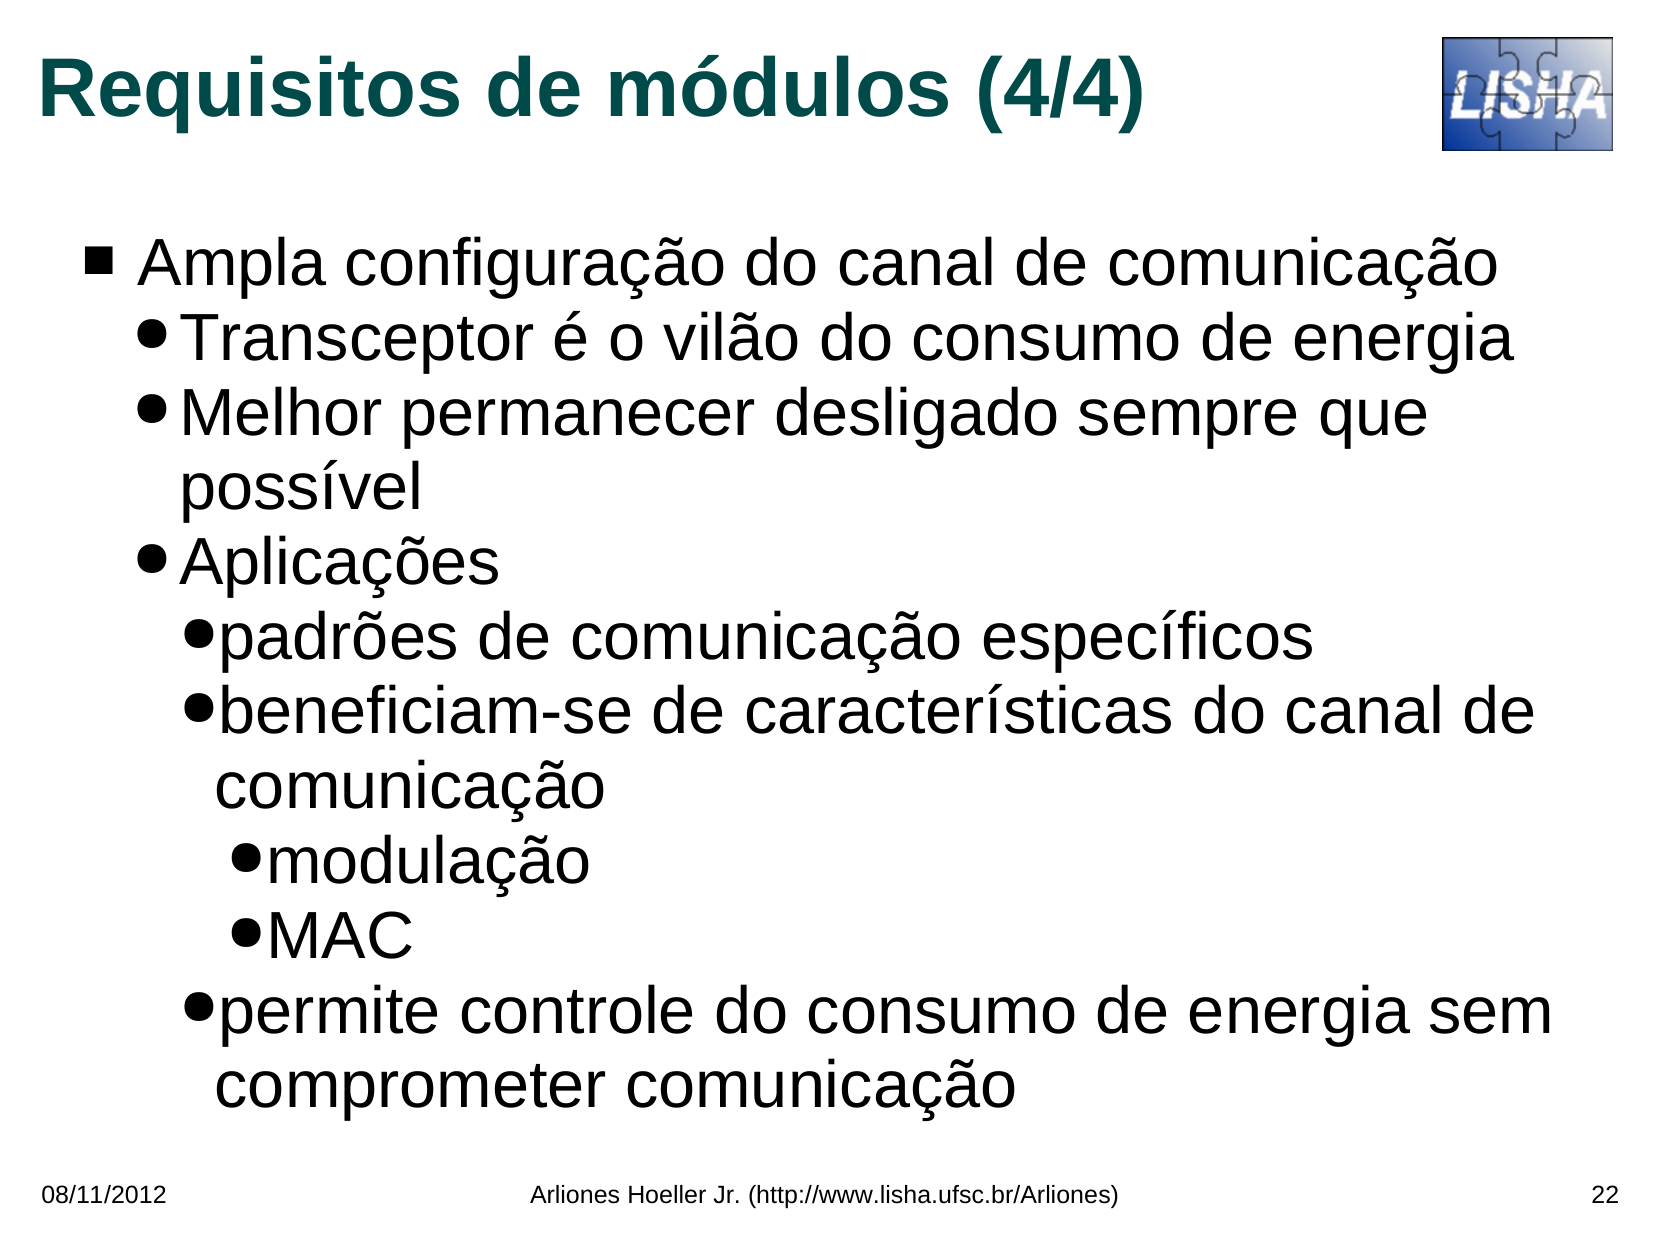

# Requisitos de módulos (4/4)
Ampla configuração do canal de comunicação
Transceptor é o vilão do consumo de energia
Melhor permanecer desligado sempre que possível
Aplicações
padrões de comunicação específicos
beneficiam-se de características do canal de comunicação
modulação
MAC
permite controle do consumo de energia sem comprometer comunicação